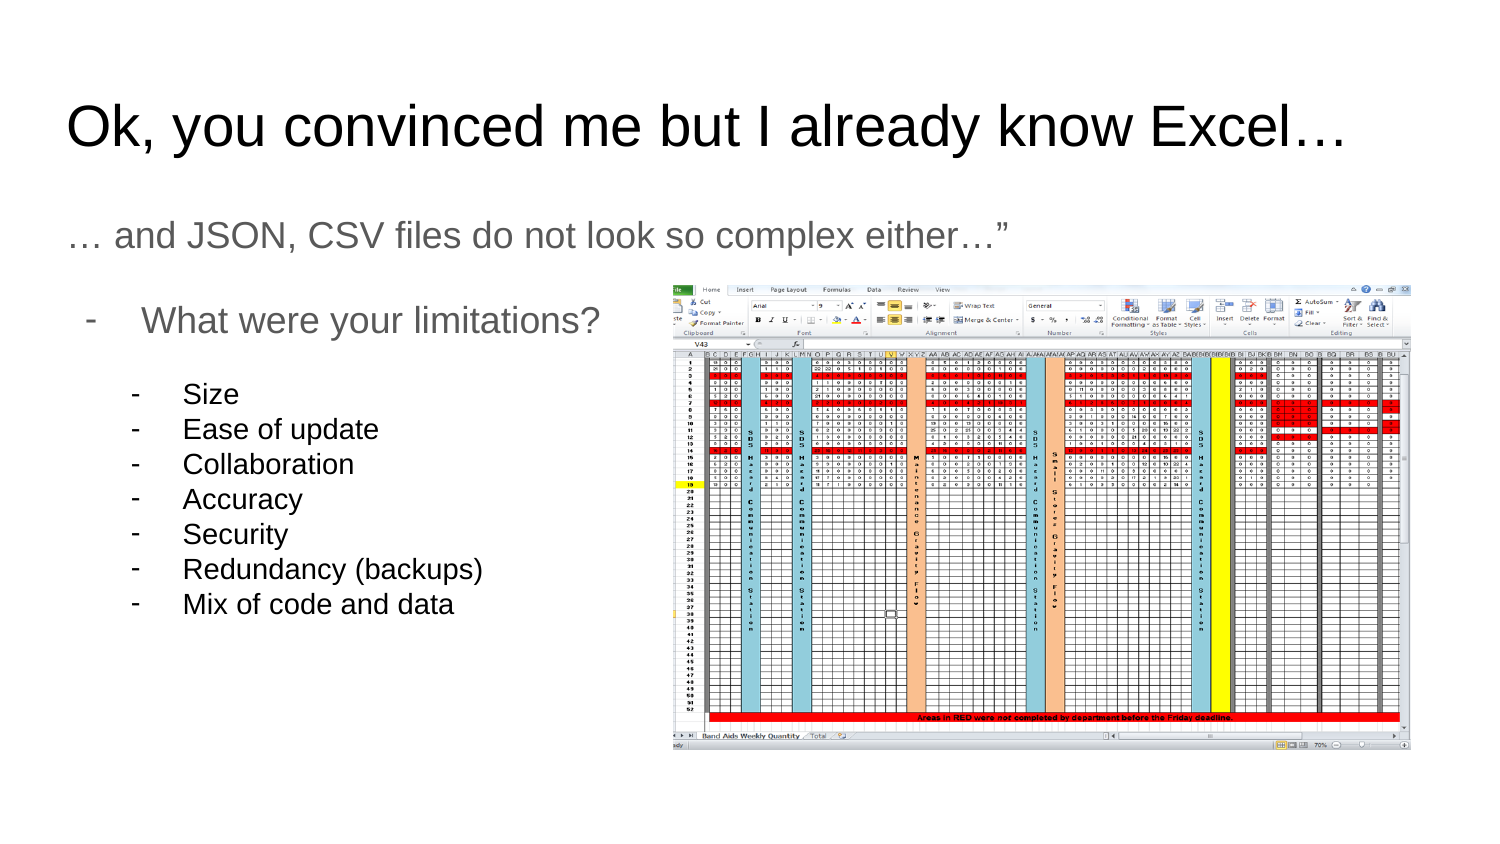

# Ok, you convinced me but I already know Excel…
… and JSON, CSV files do not look so complex either…”
What were your limitations?
Size
Ease of update
Collaboration
Accuracy
Security
Redundancy (backups)
Mix of code and data